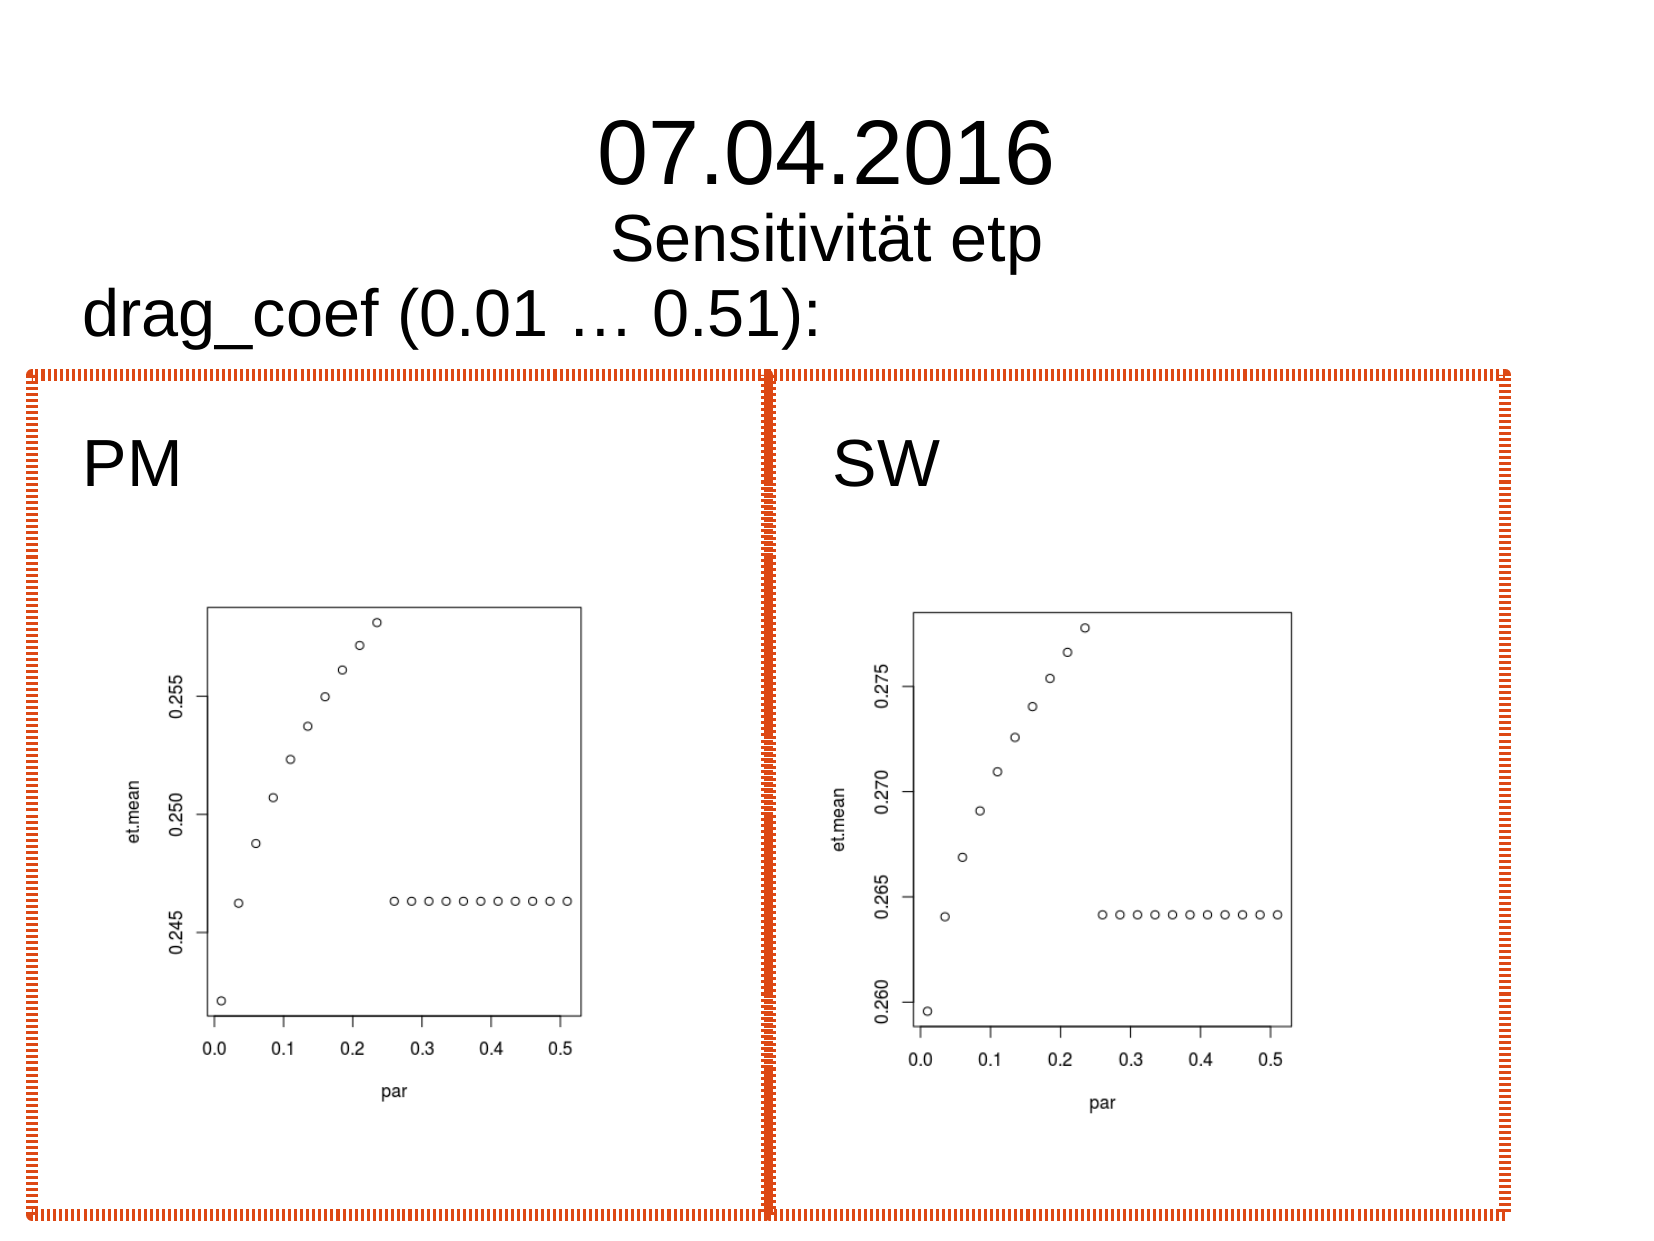

# 07.04.2016
Sensitivität etp
drag_coef (0.01 … 0.51):
PM									SW